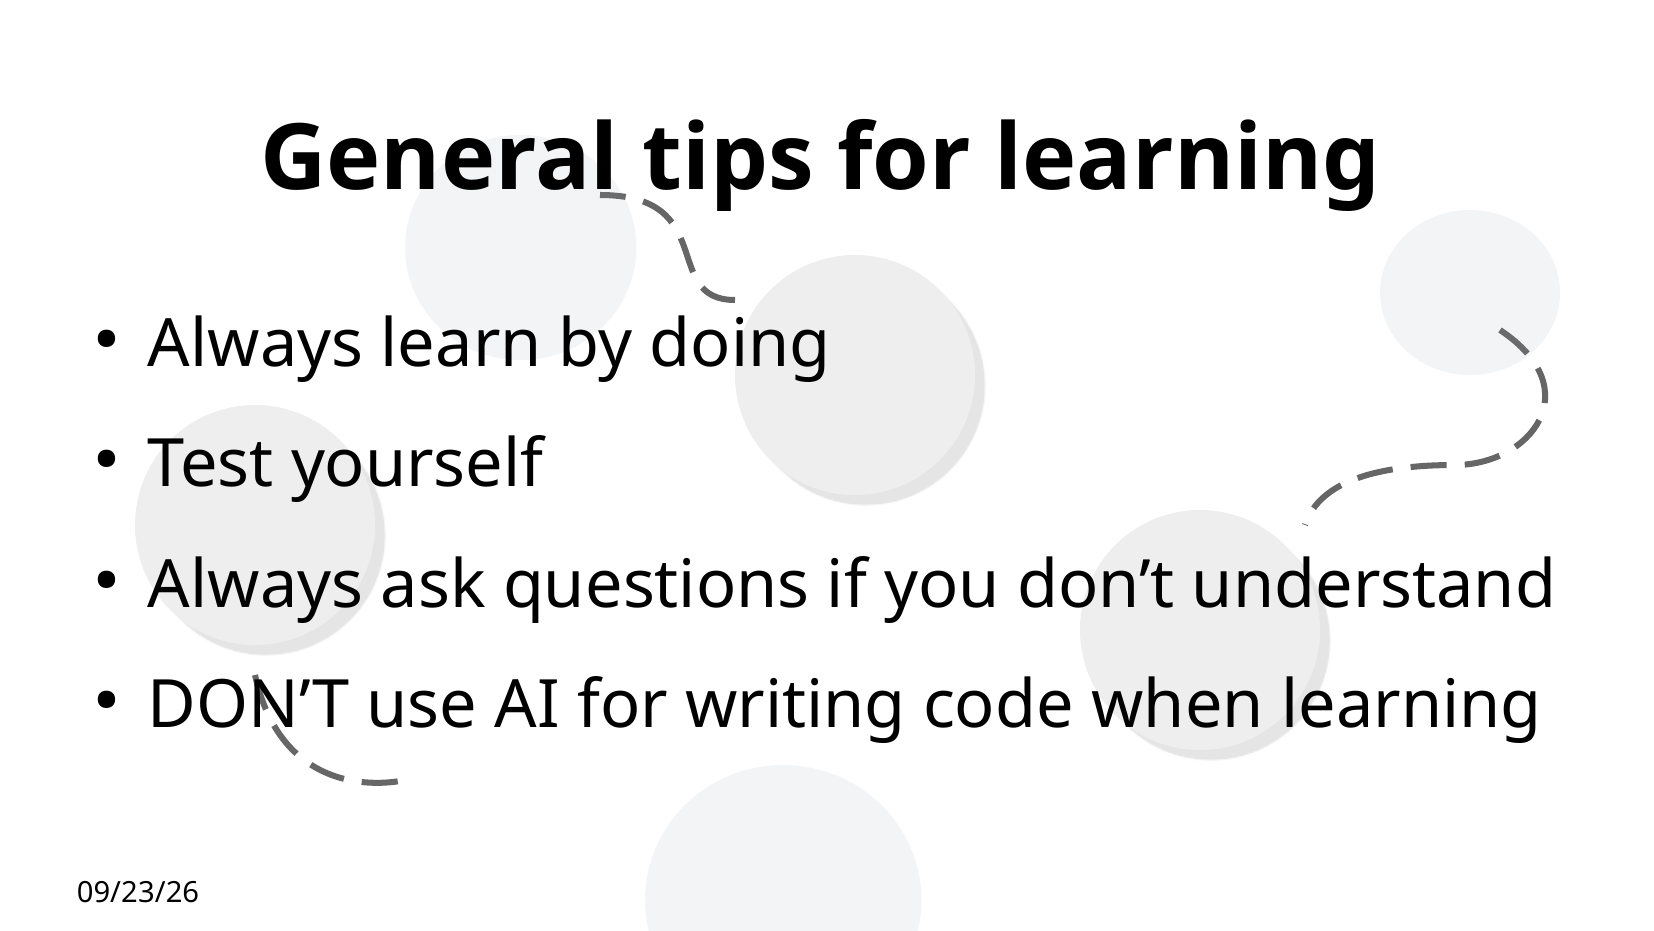

# General tips for learning
Always learn by doing
Test yourself
Always ask questions if you don’t understand
DON’T use AI for writing code when learning